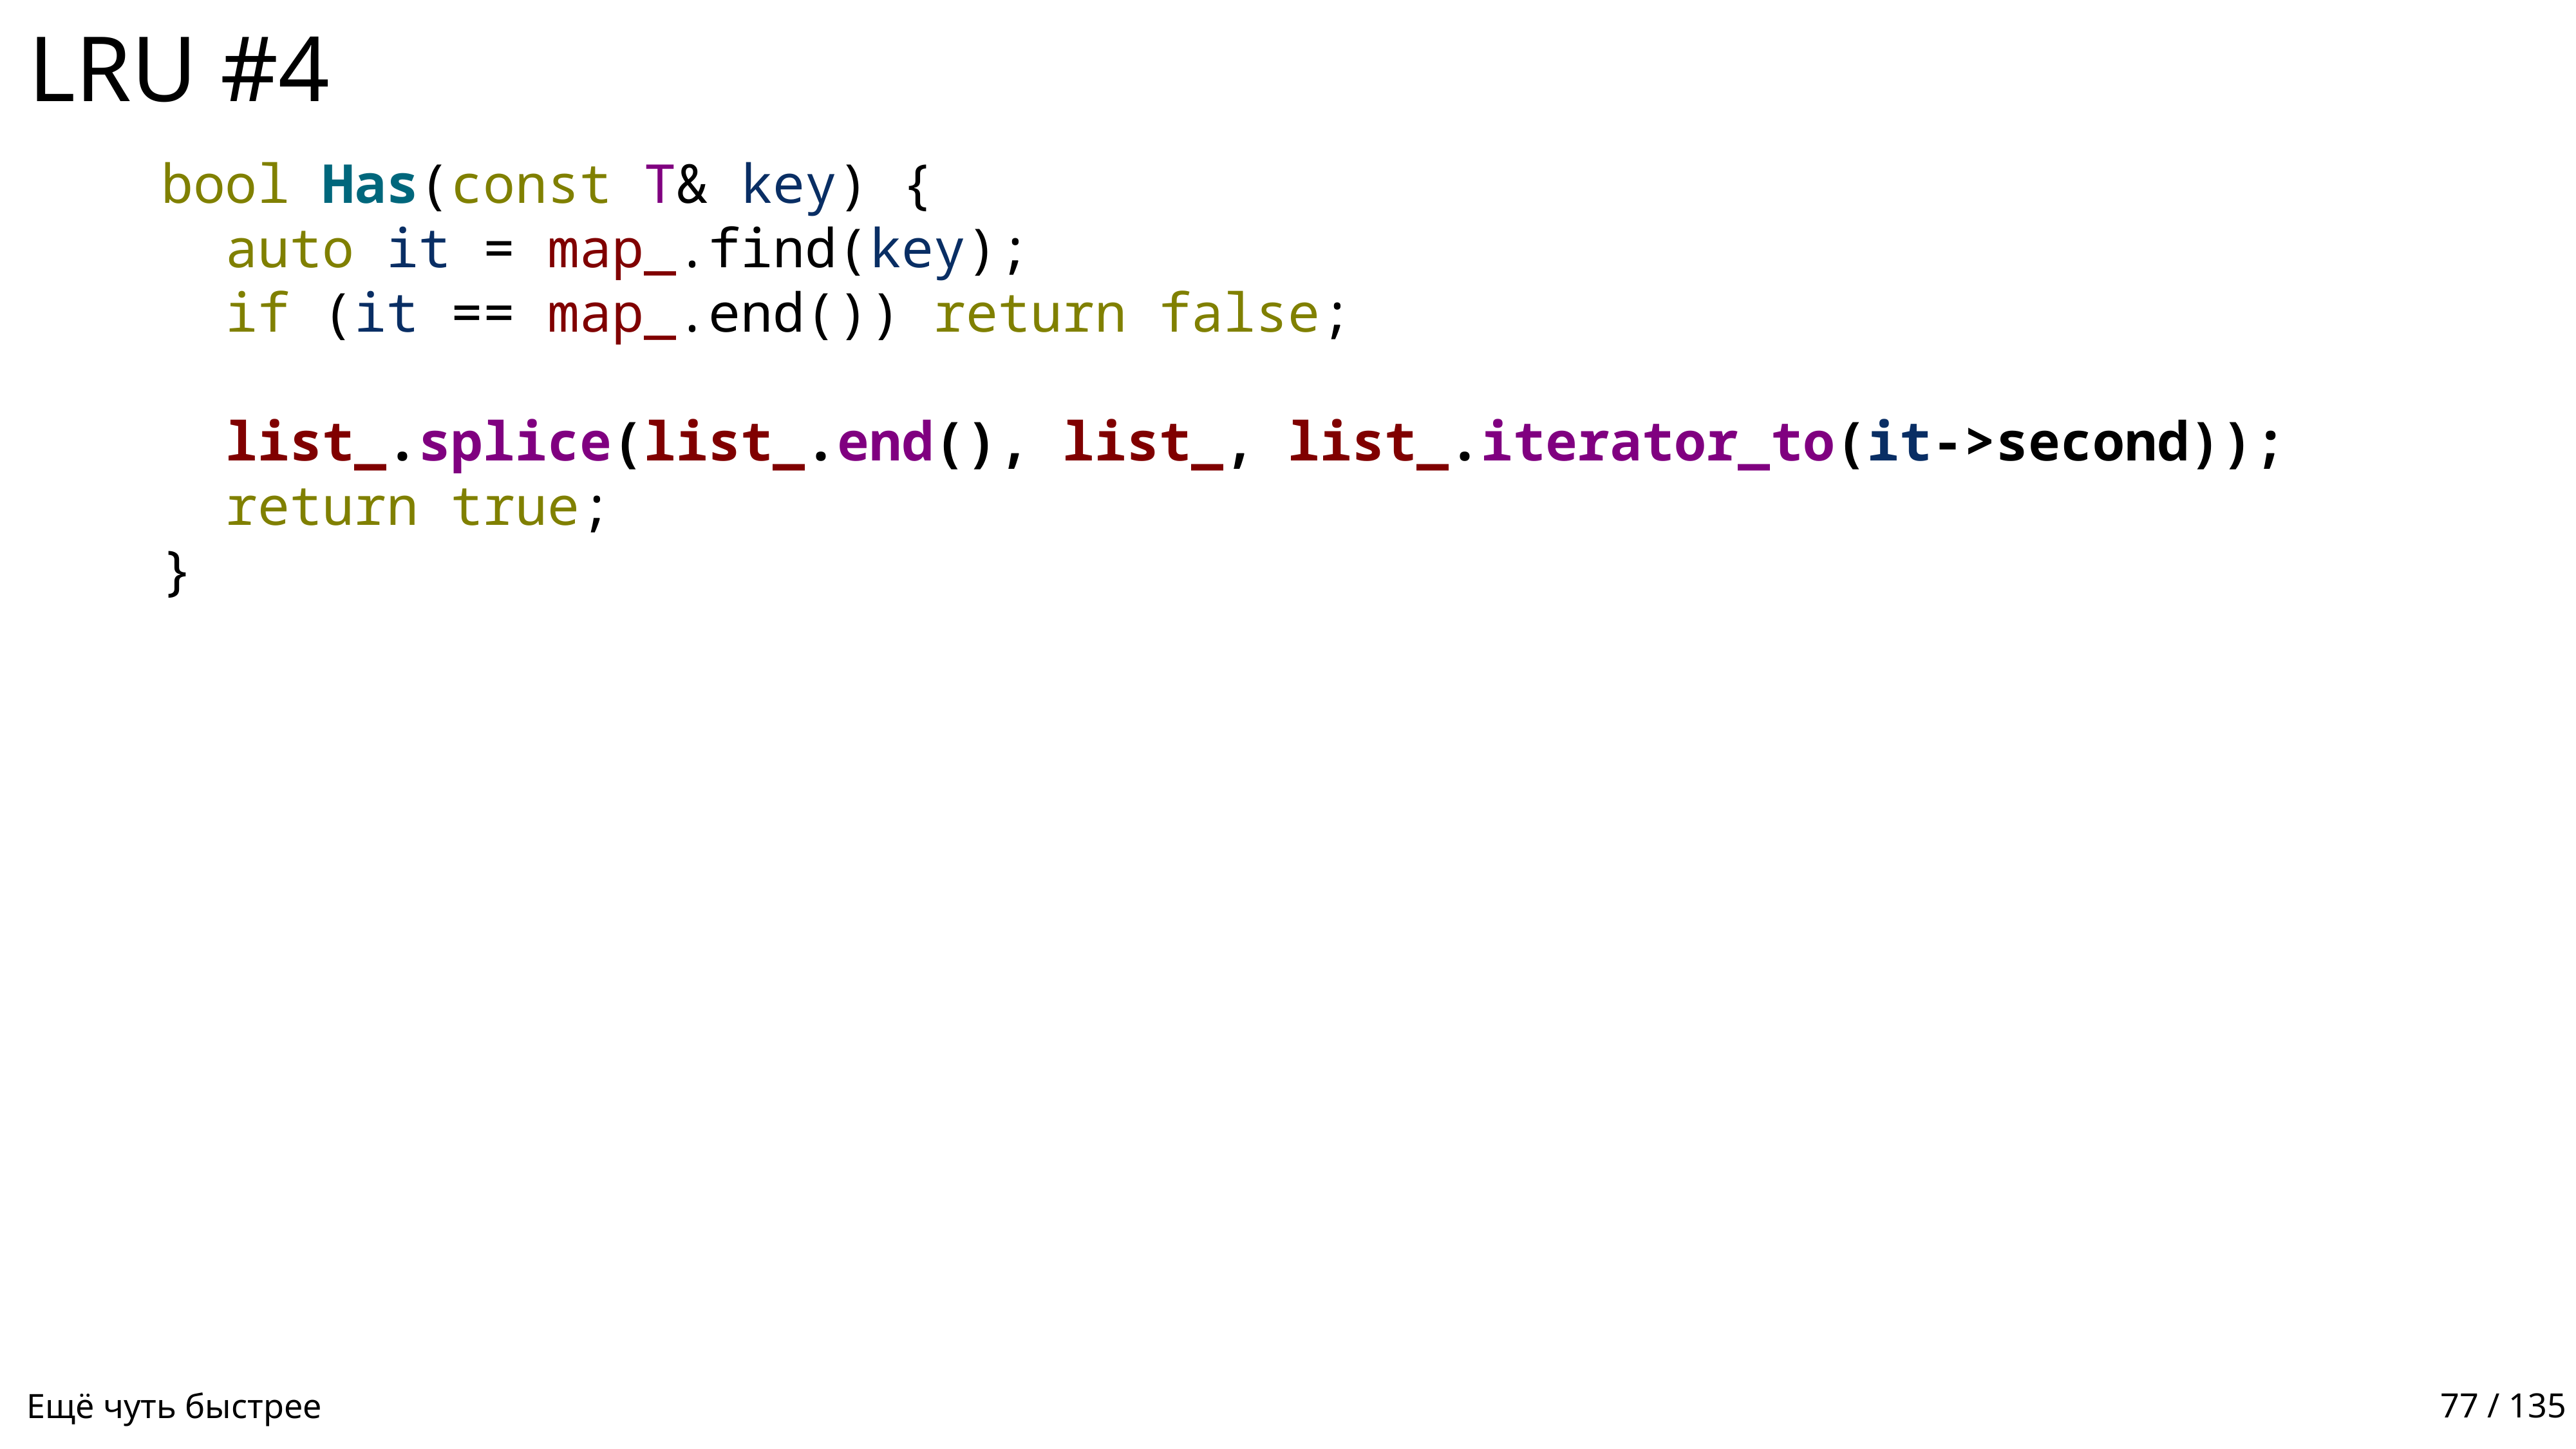

# LRU #4
 bool Has(const T& key) {
 auto it = map_.find(key);
 if (it == map_.end()) return false;
 list_.splice(list_.end(), list_, list_.iterator_to(it->second));
 return true;
 }
Ещё чуть быстрее